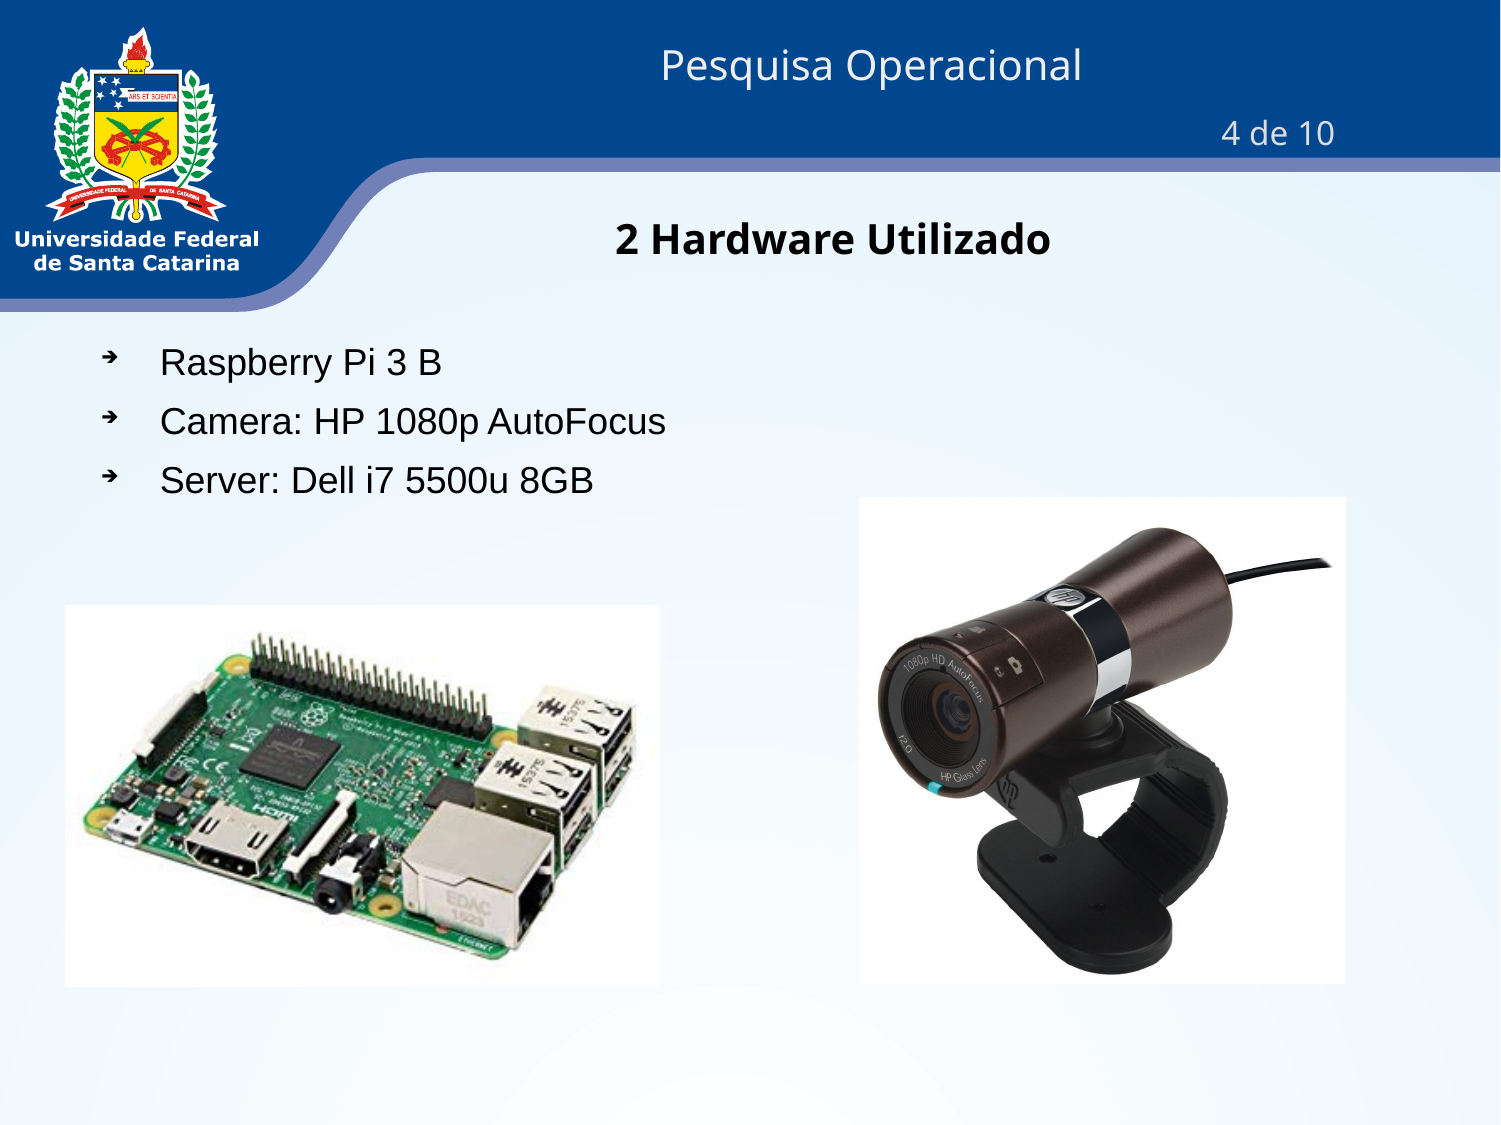

# 2 Hardware Utilizado
Raspberry Pi 3 B
Camera: HP 1080p AutoFocus
Server: Dell i7 5500u 8GB